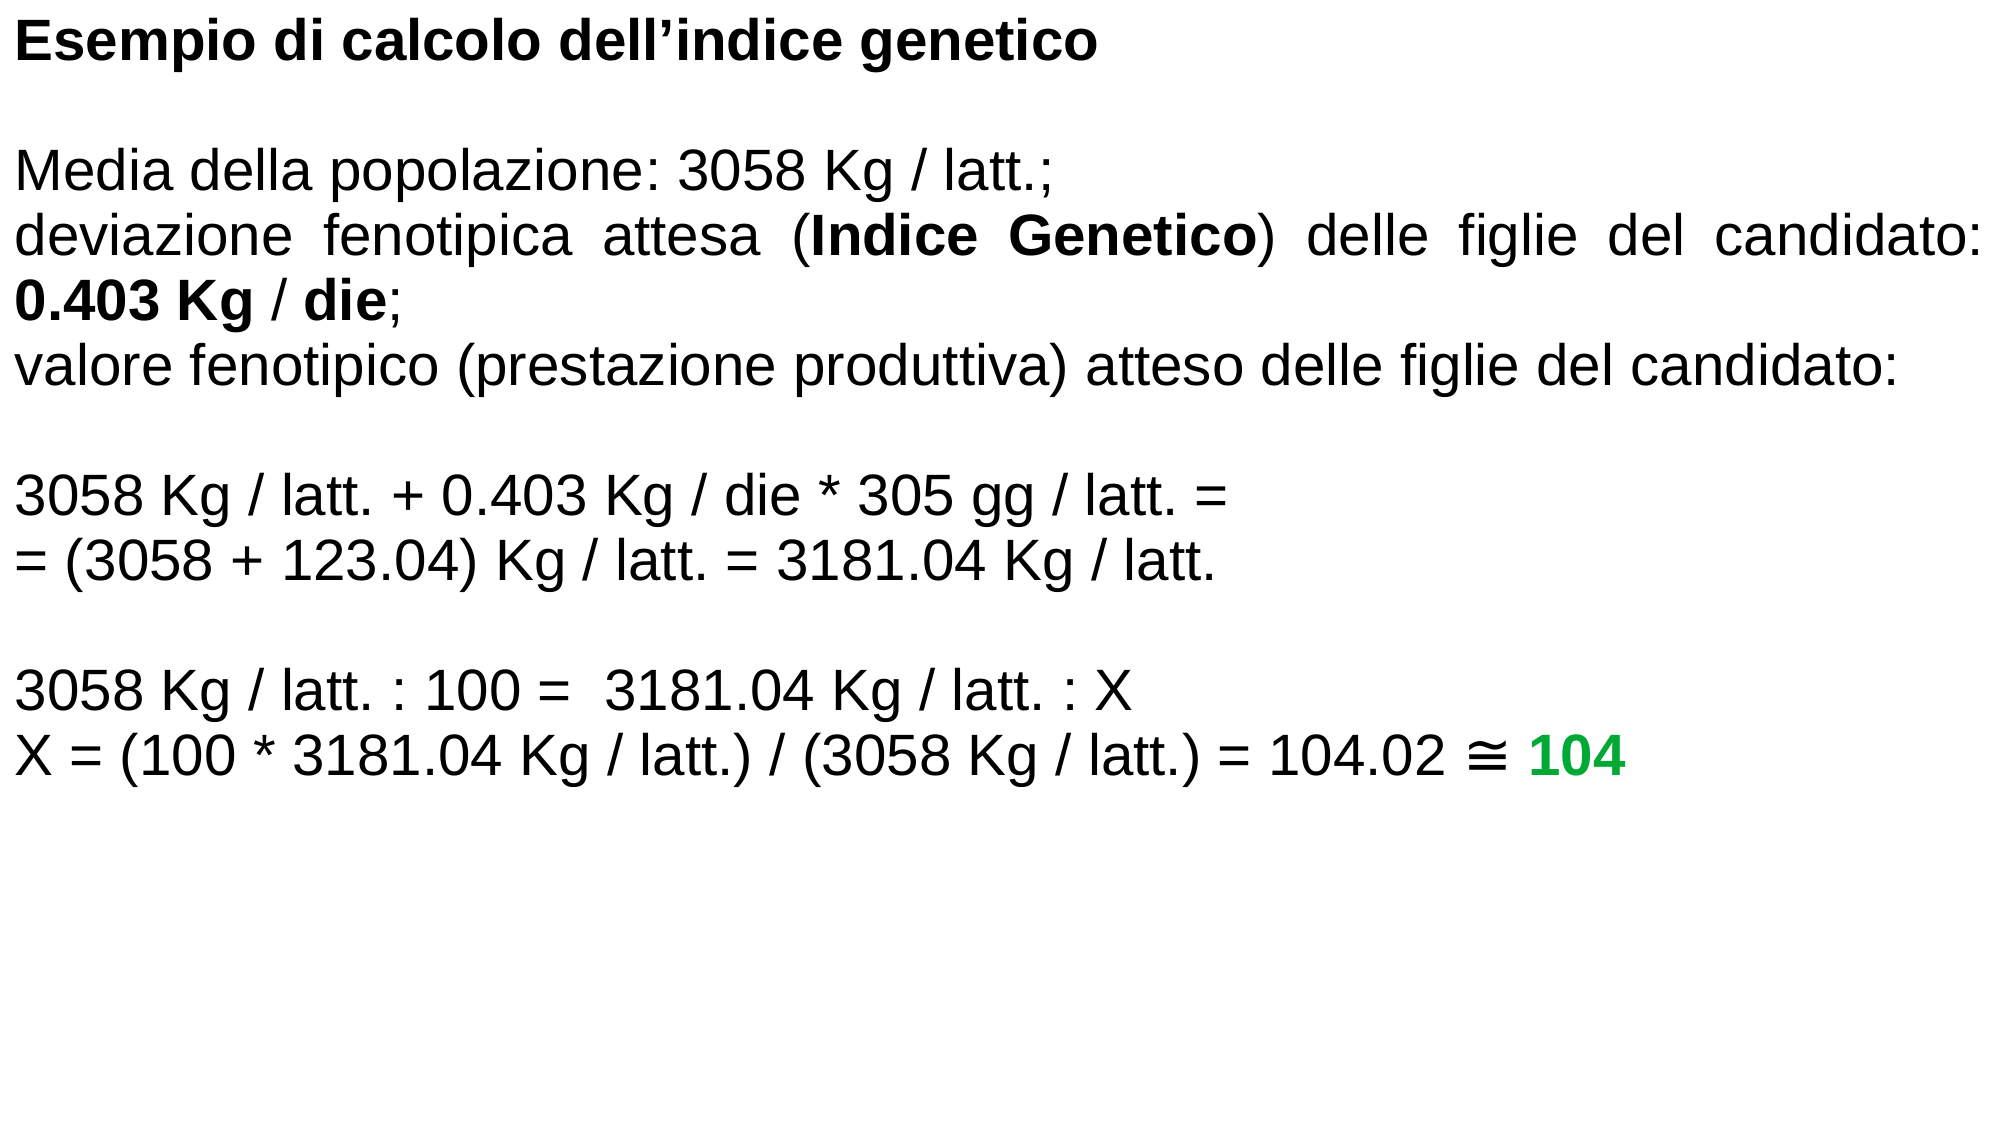

Esempio di calcolo dell’indice genetico
Media della popolazione: 3058 Kg / latt.;
deviazione fenotipica attesa (Indice Genetico) delle figlie del candidato: 0.403 Kg / die;
valore fenotipico (prestazione produttiva) atteso delle figlie del candidato:
3058 Kg / latt. + 0.403 Kg / die * 305 gg / latt. =
= (3058 + 123.04) Kg / latt. = 3181.04 Kg / latt.
3058 Kg / latt. : 100 = 3181.04 Kg / latt. : X
X = (100 * 3181.04 Kg / latt.) / (3058 Kg / latt.) = 104.02 ≅ 104